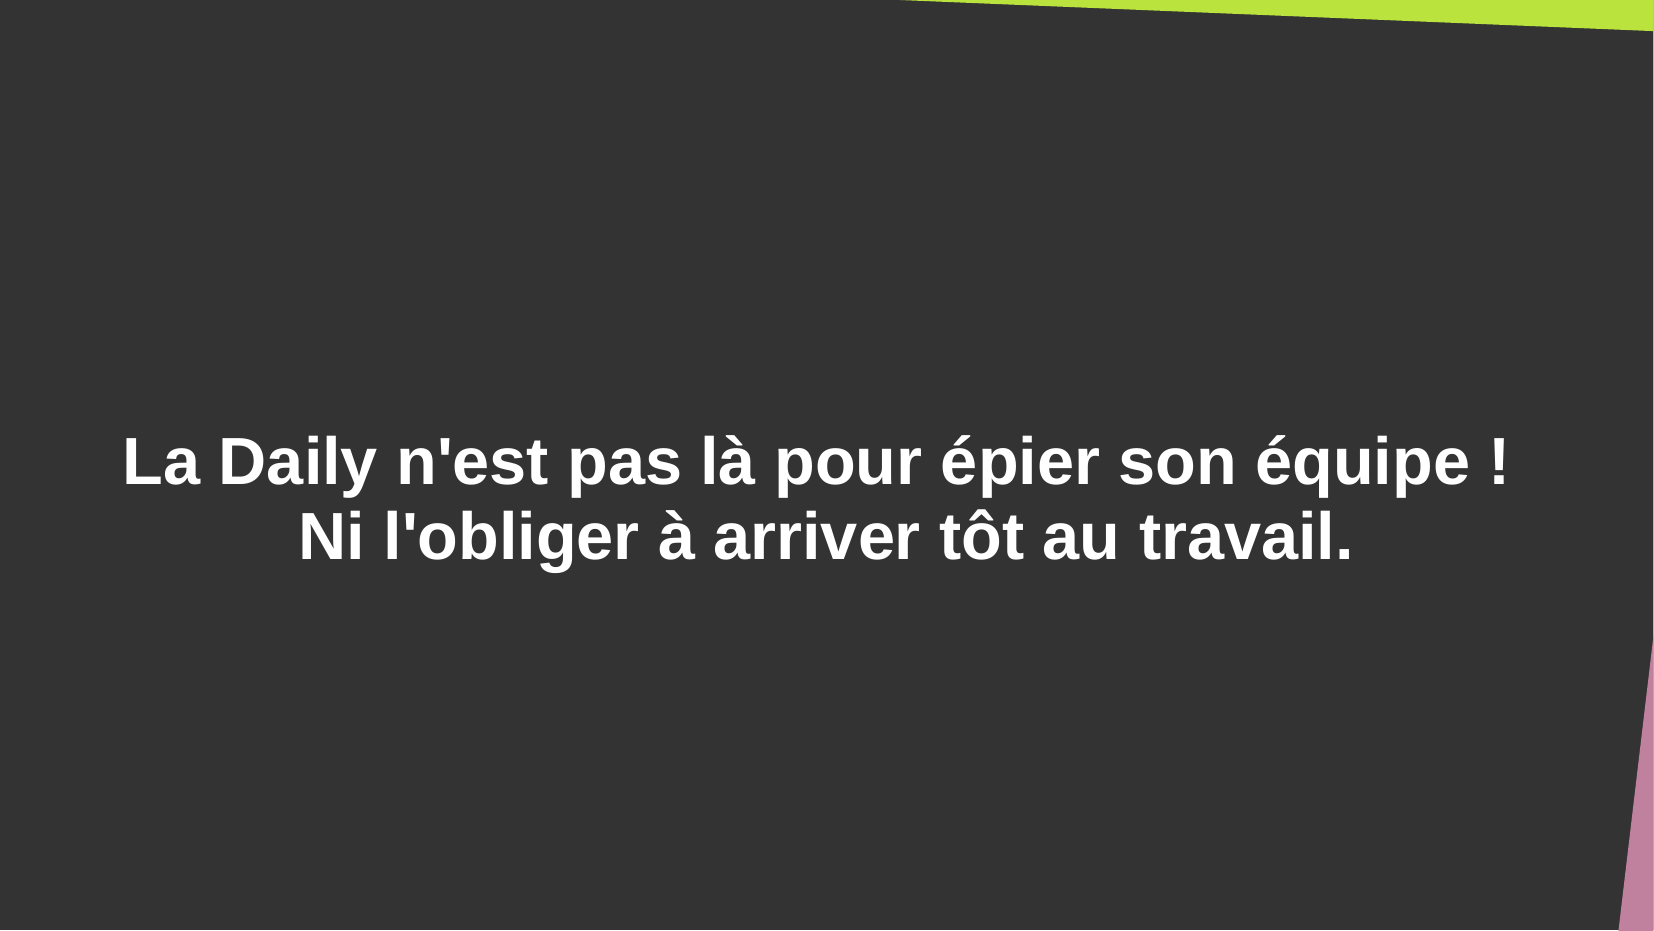

# La Daily n'est pas là pour épier son équipe ! Ni l'obliger à arriver tôt au travail.